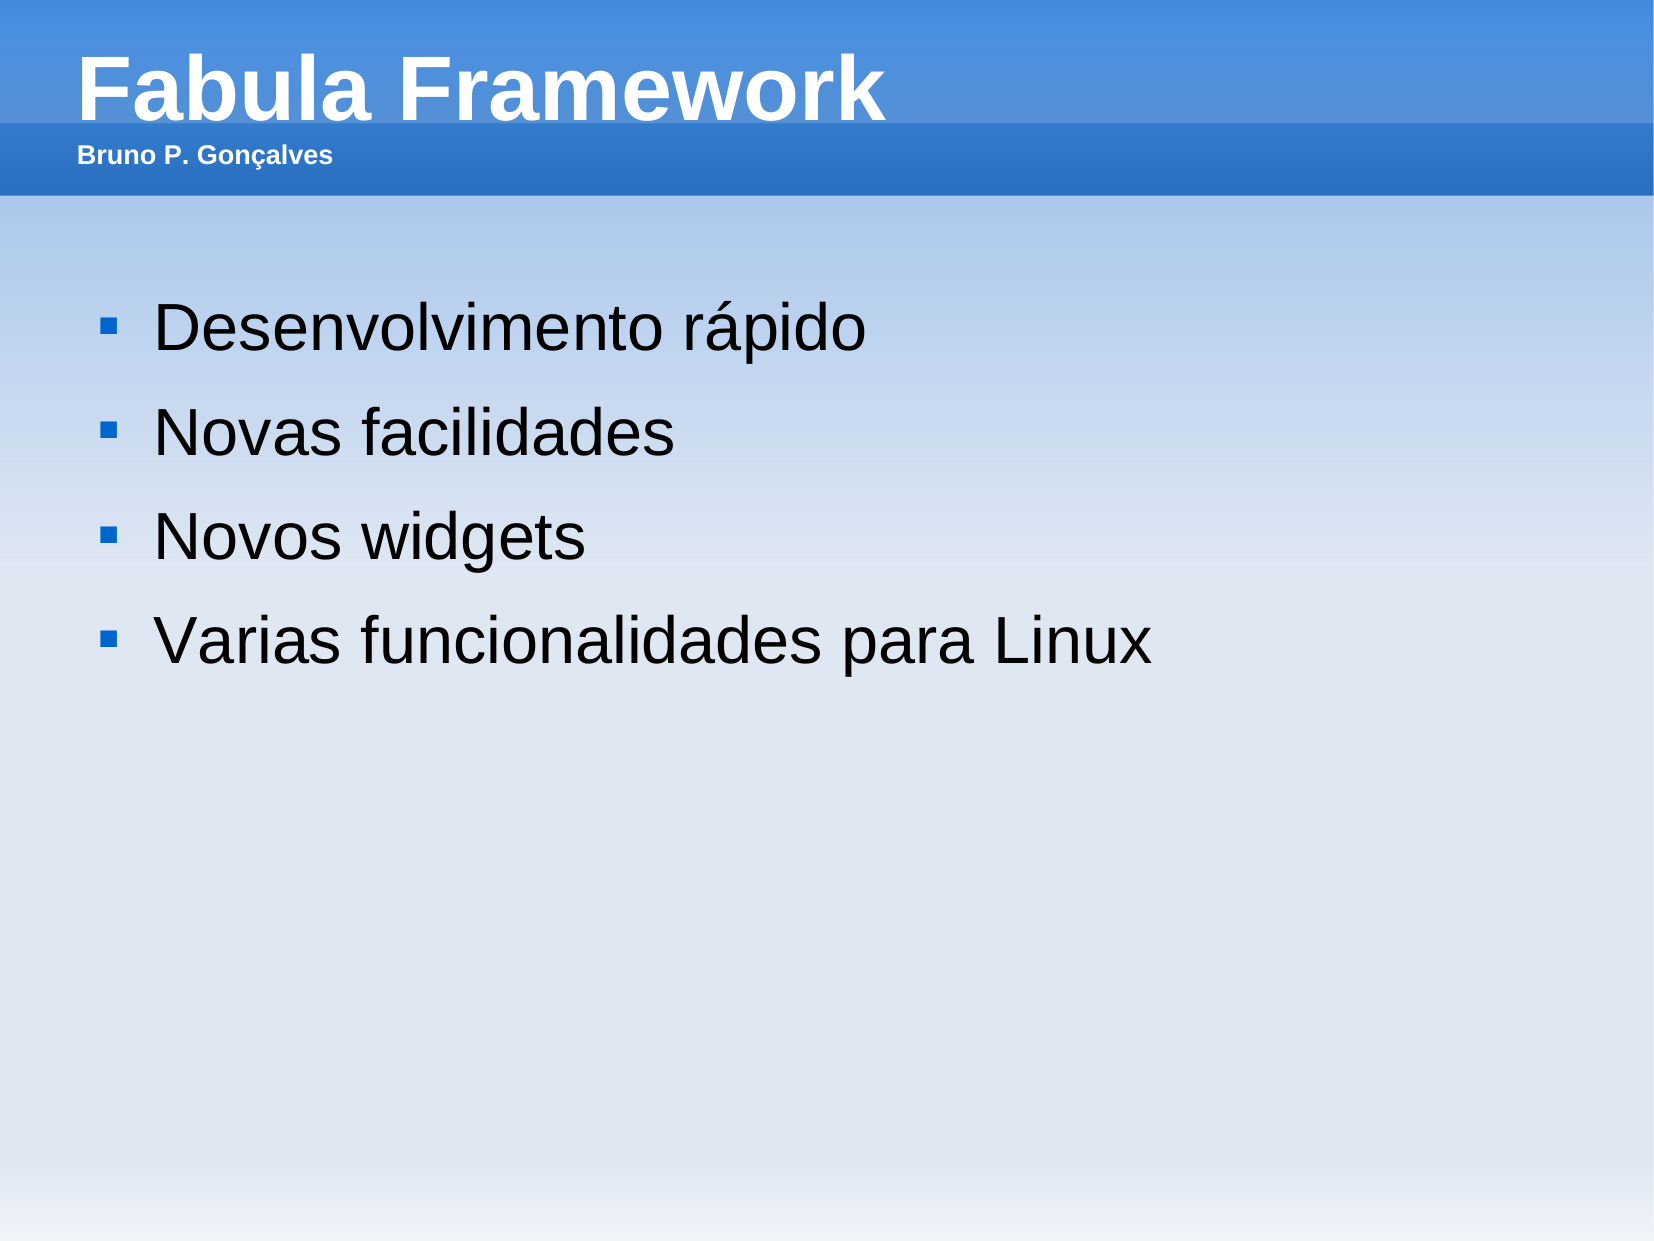

# Fabula Framework Bruno P. Gonçalves
Desenvolvimento rápido
Novas facilidades
Novos widgets
Varias funcionalidades para Linux